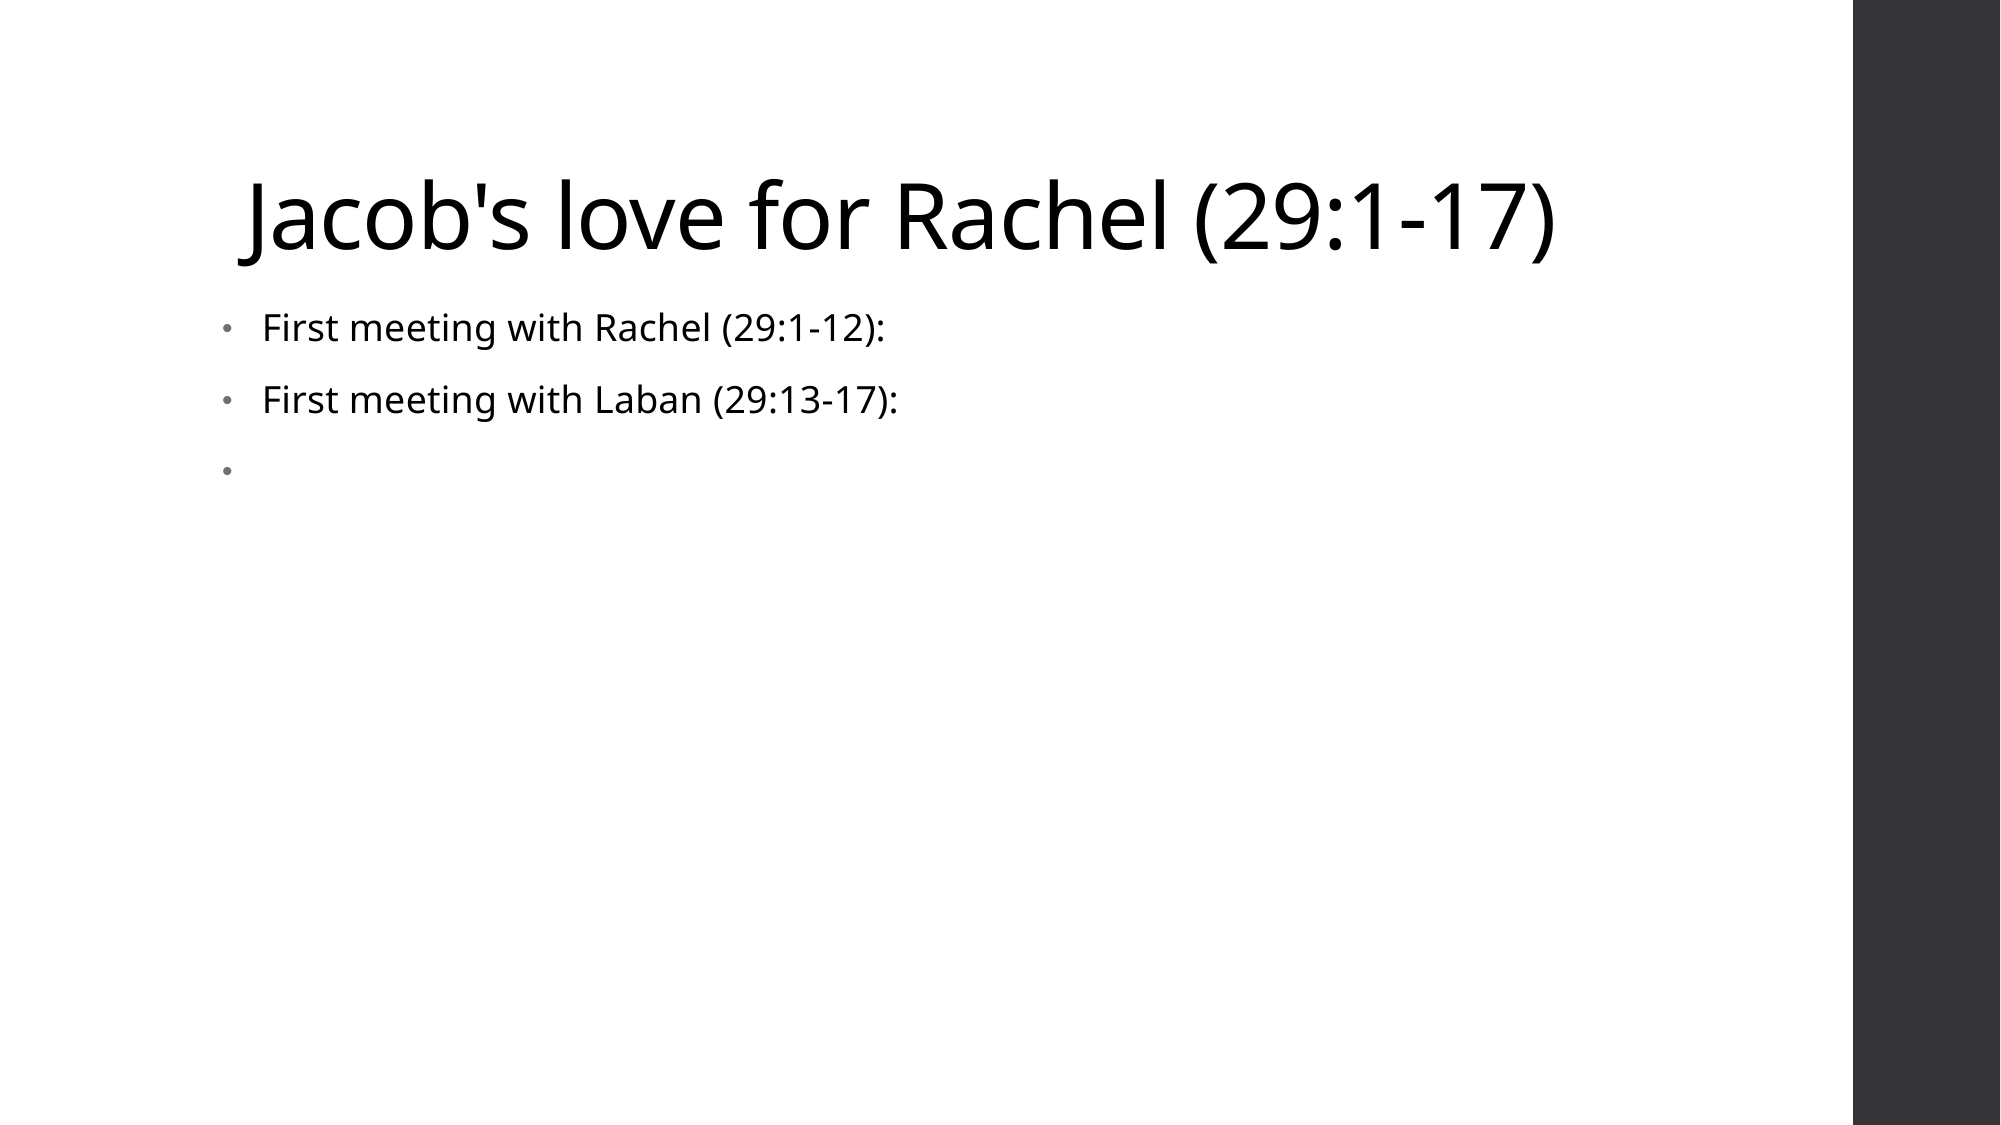

# Jacob's love for Rachel (29:1-17)
 First meeting with Rachel (29:1-12):
 First meeting with Laban (29:13-17):